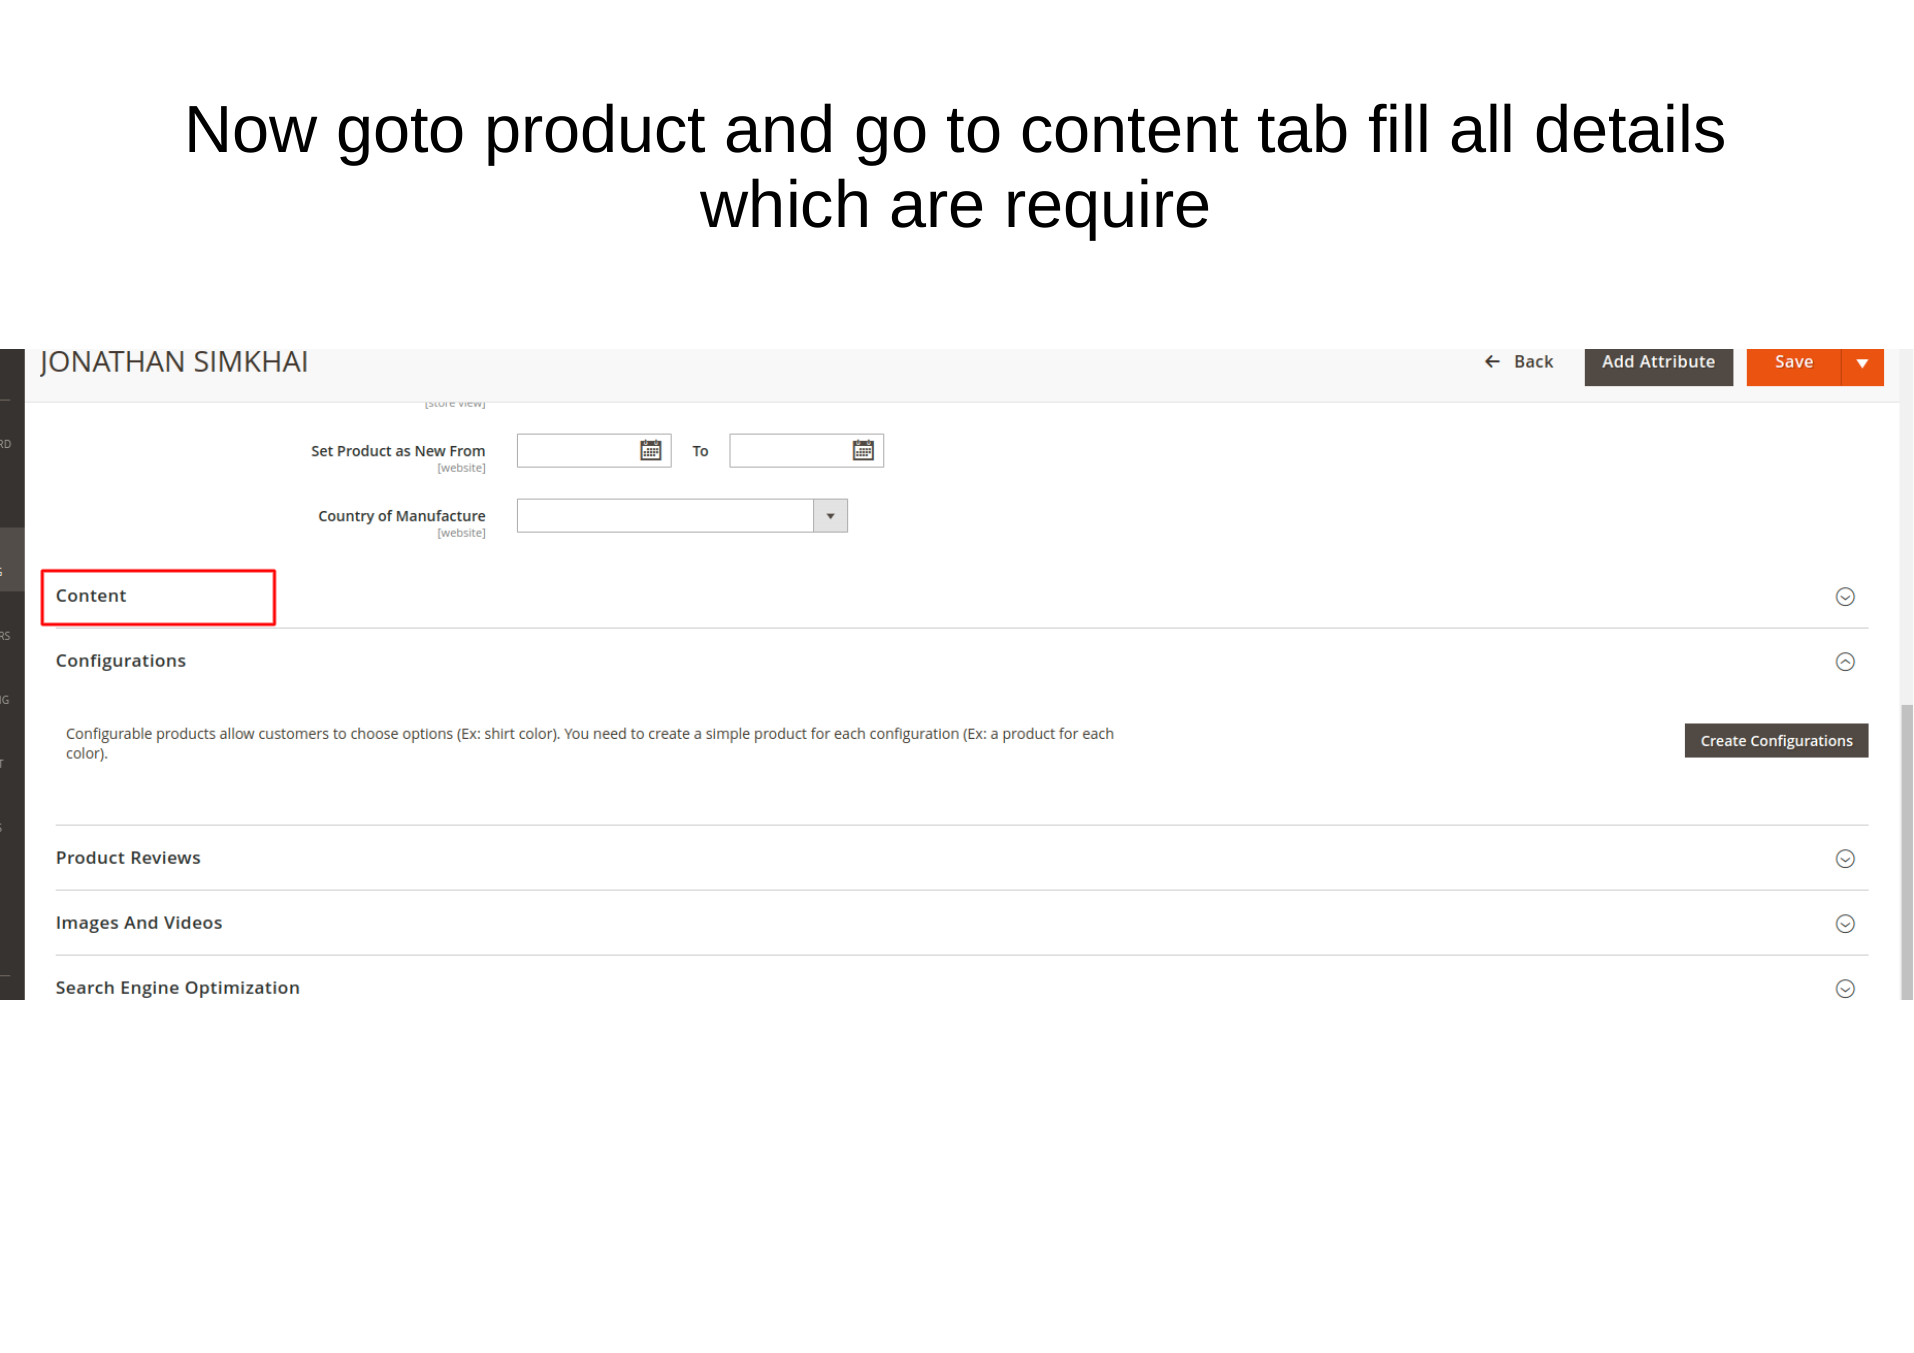

# Now goto product and go to content tab fill all details which are require